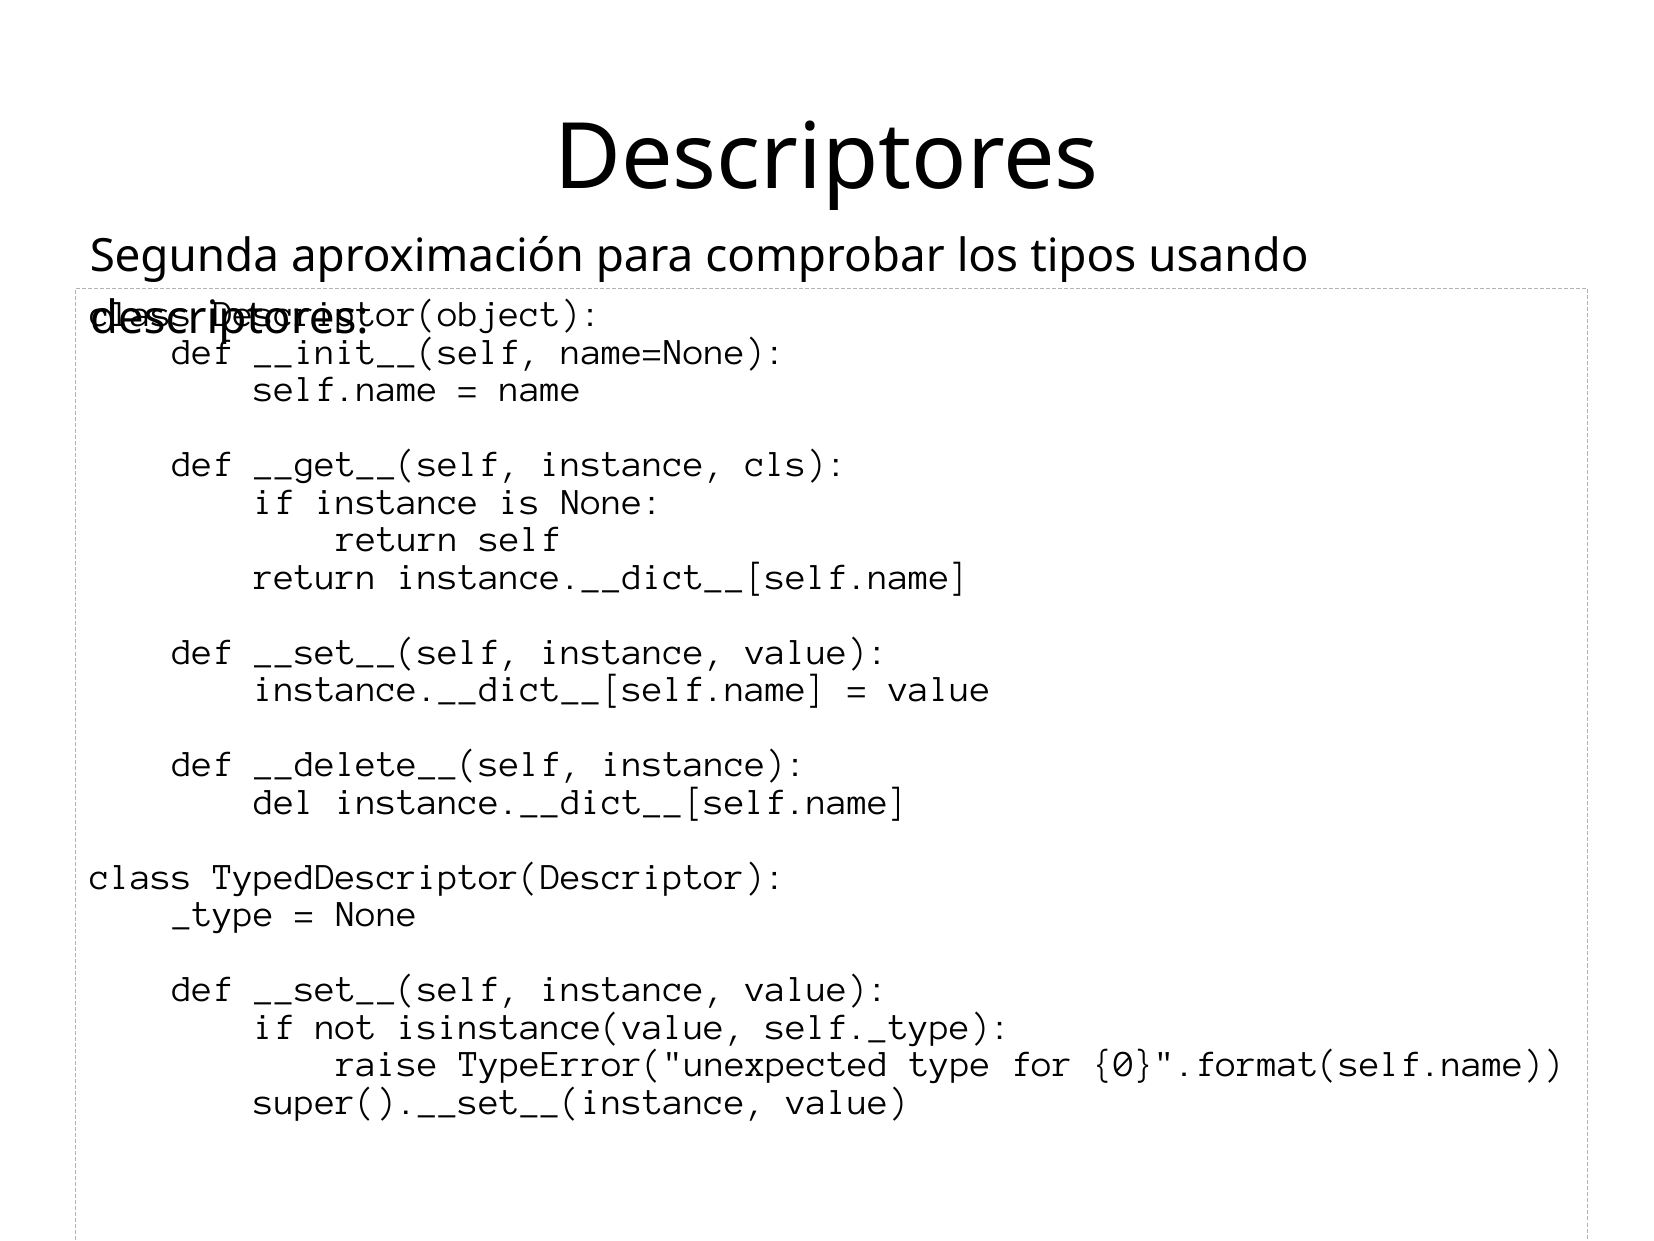

# Descriptores
Segunda aproximación para comprobar los tipos usando descriptores:
class Descriptor(object):
 def __init__(self, name=None):
 self.name = name
 def __get__(self, instance, cls):
 if instance is None:
 return self
 return instance.__dict__[self.name]
 def __set__(self, instance, value):
 instance.__dict__[self.name] = value
 def __delete__(self, instance):
 del instance.__dict__[self.name]
class TypedDescriptor(Descriptor):
 _type = None
 def __set__(self, instance, value):
 if not isinstance(value, self._type):
 raise TypeError("unexpected type for {0}".format(self.name))
 super().__set__(instance, value)